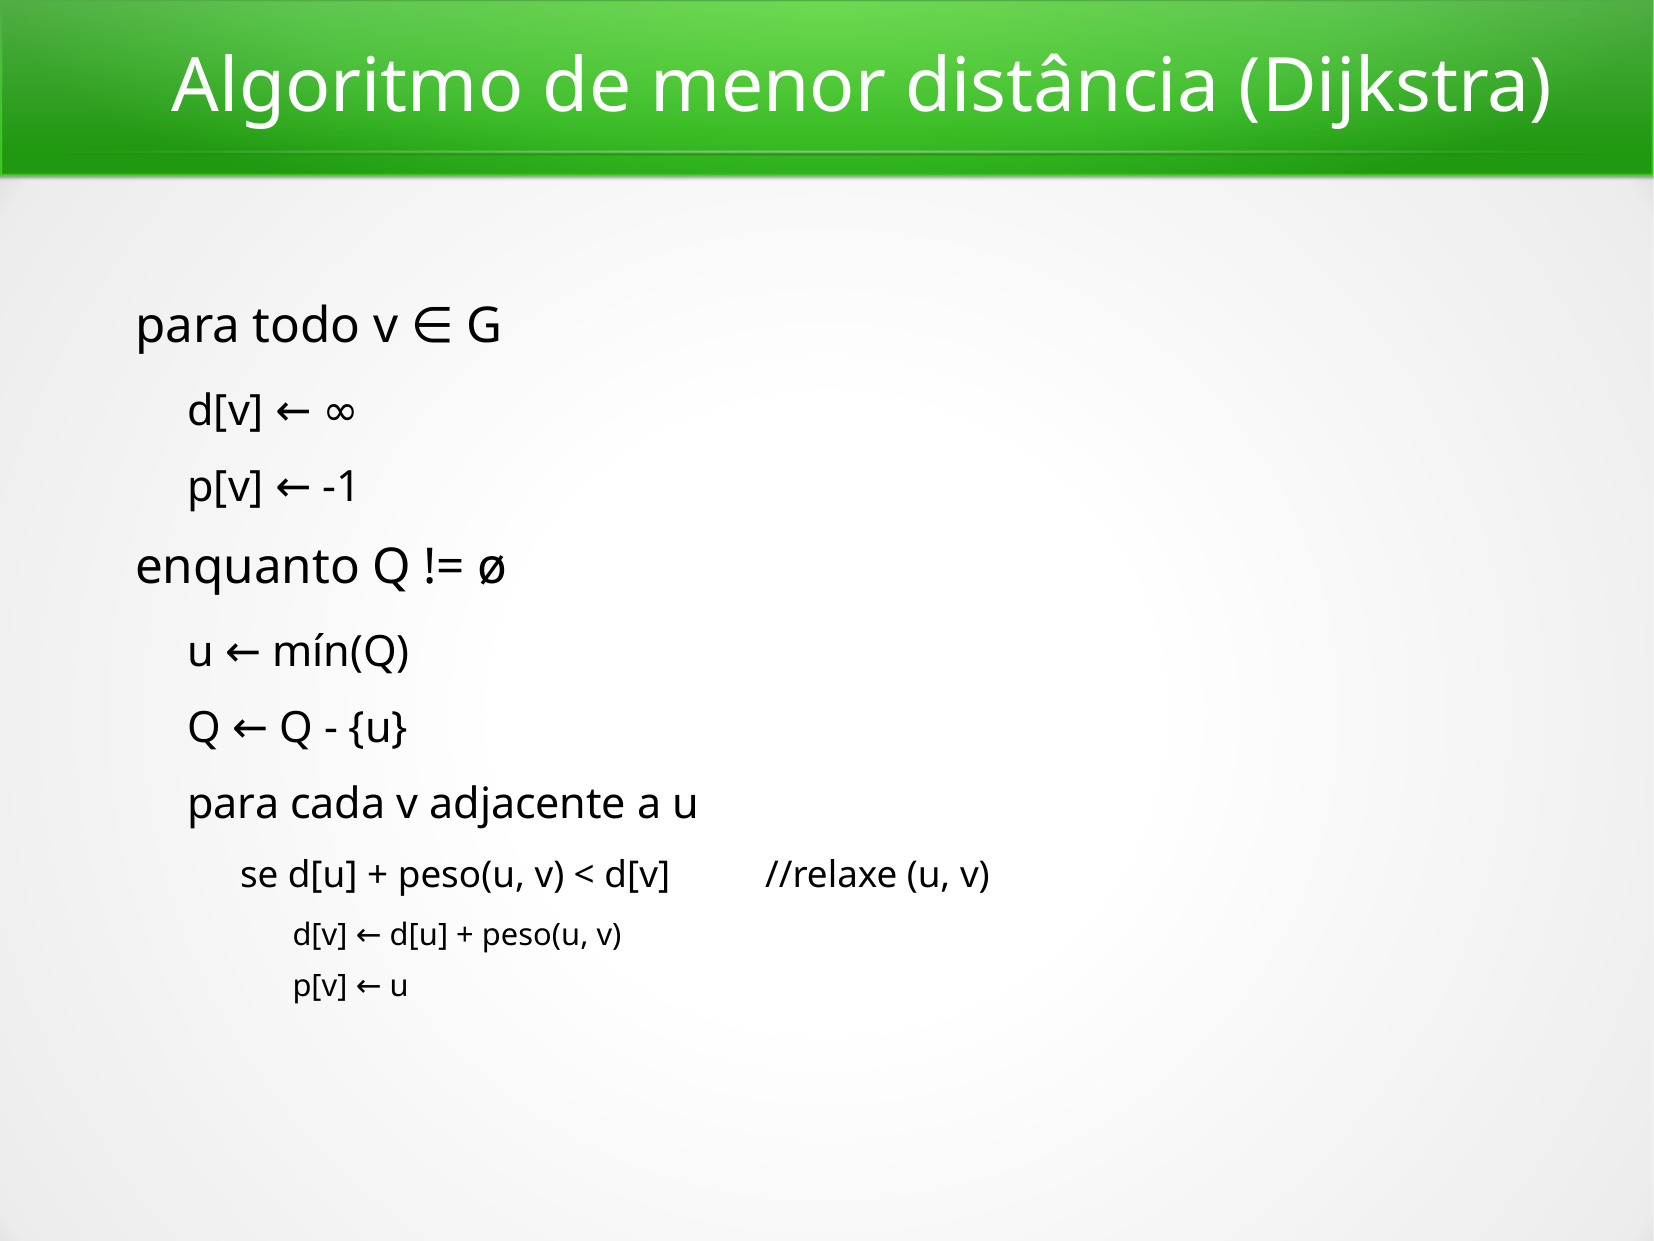

# Algoritmo de menor distância (Dijkstra)
para todo v ∈ G
d[v] ← ∞
p[v] ← -1
enquanto Q != ø
u ← mín(Q)
Q ← Q - {u}
para cada v adjacente a u
se d[u] + peso(u, v) < d[v] //relaxe (u, v)
d[v] ← d[u] + peso(u, v)
p[v] ← u